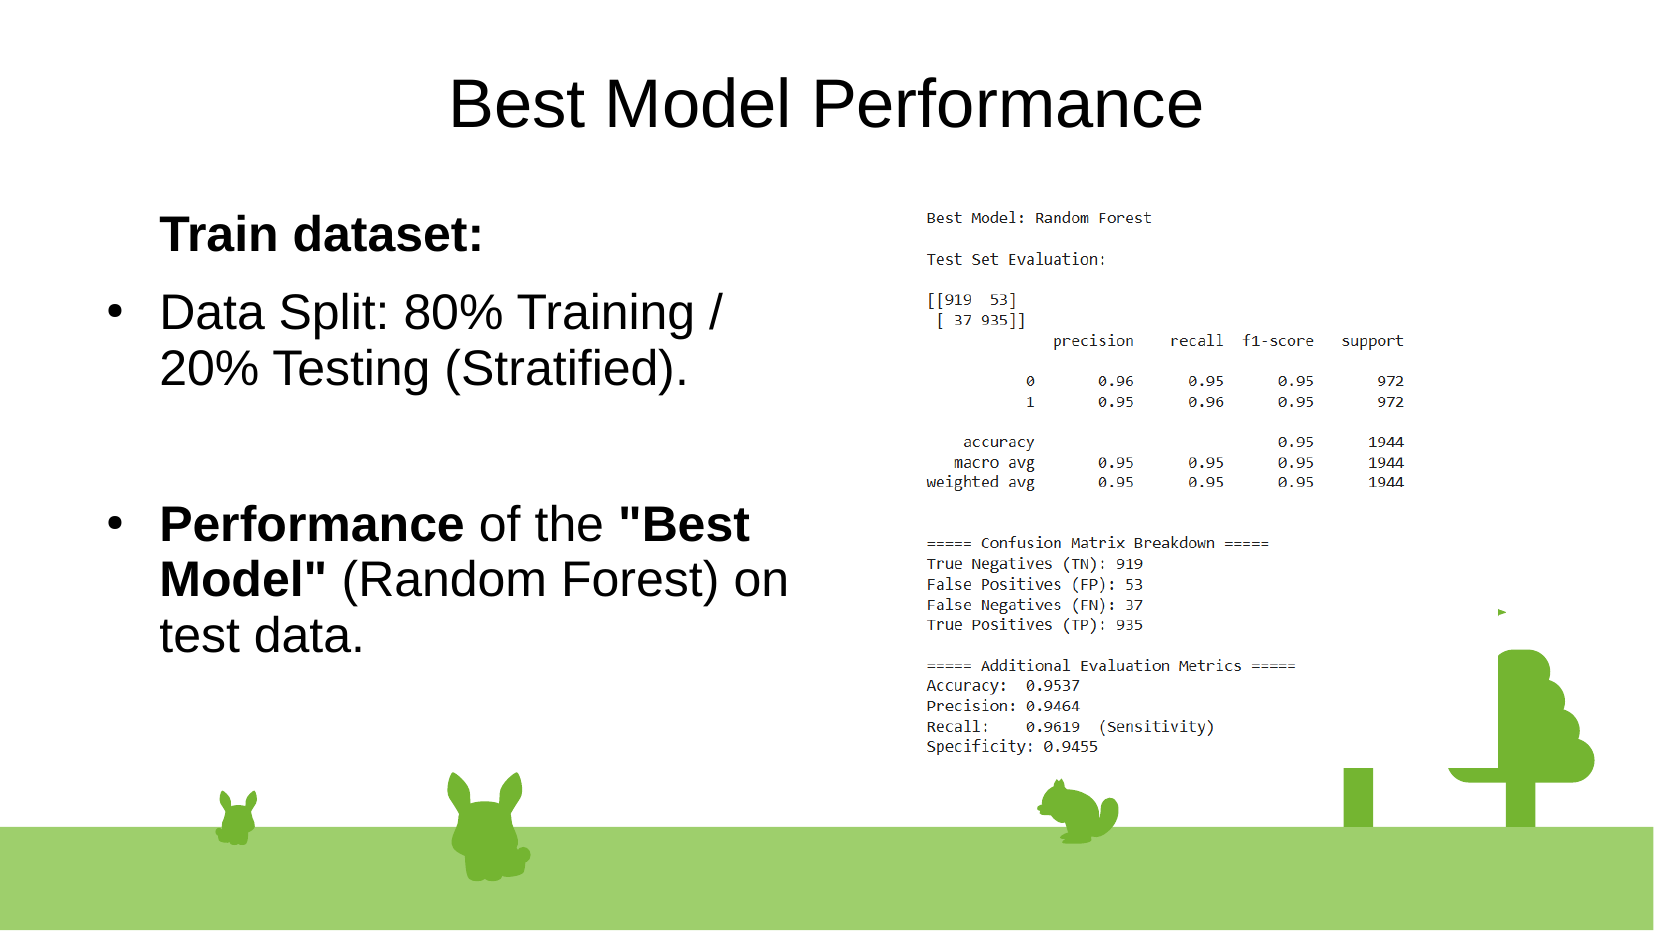

# Best Model Performance
Train dataset:
Data Split: 80% Training / 20% Testing (Stratified).
Performance of the "Best Model" (Random Forest) on test data.